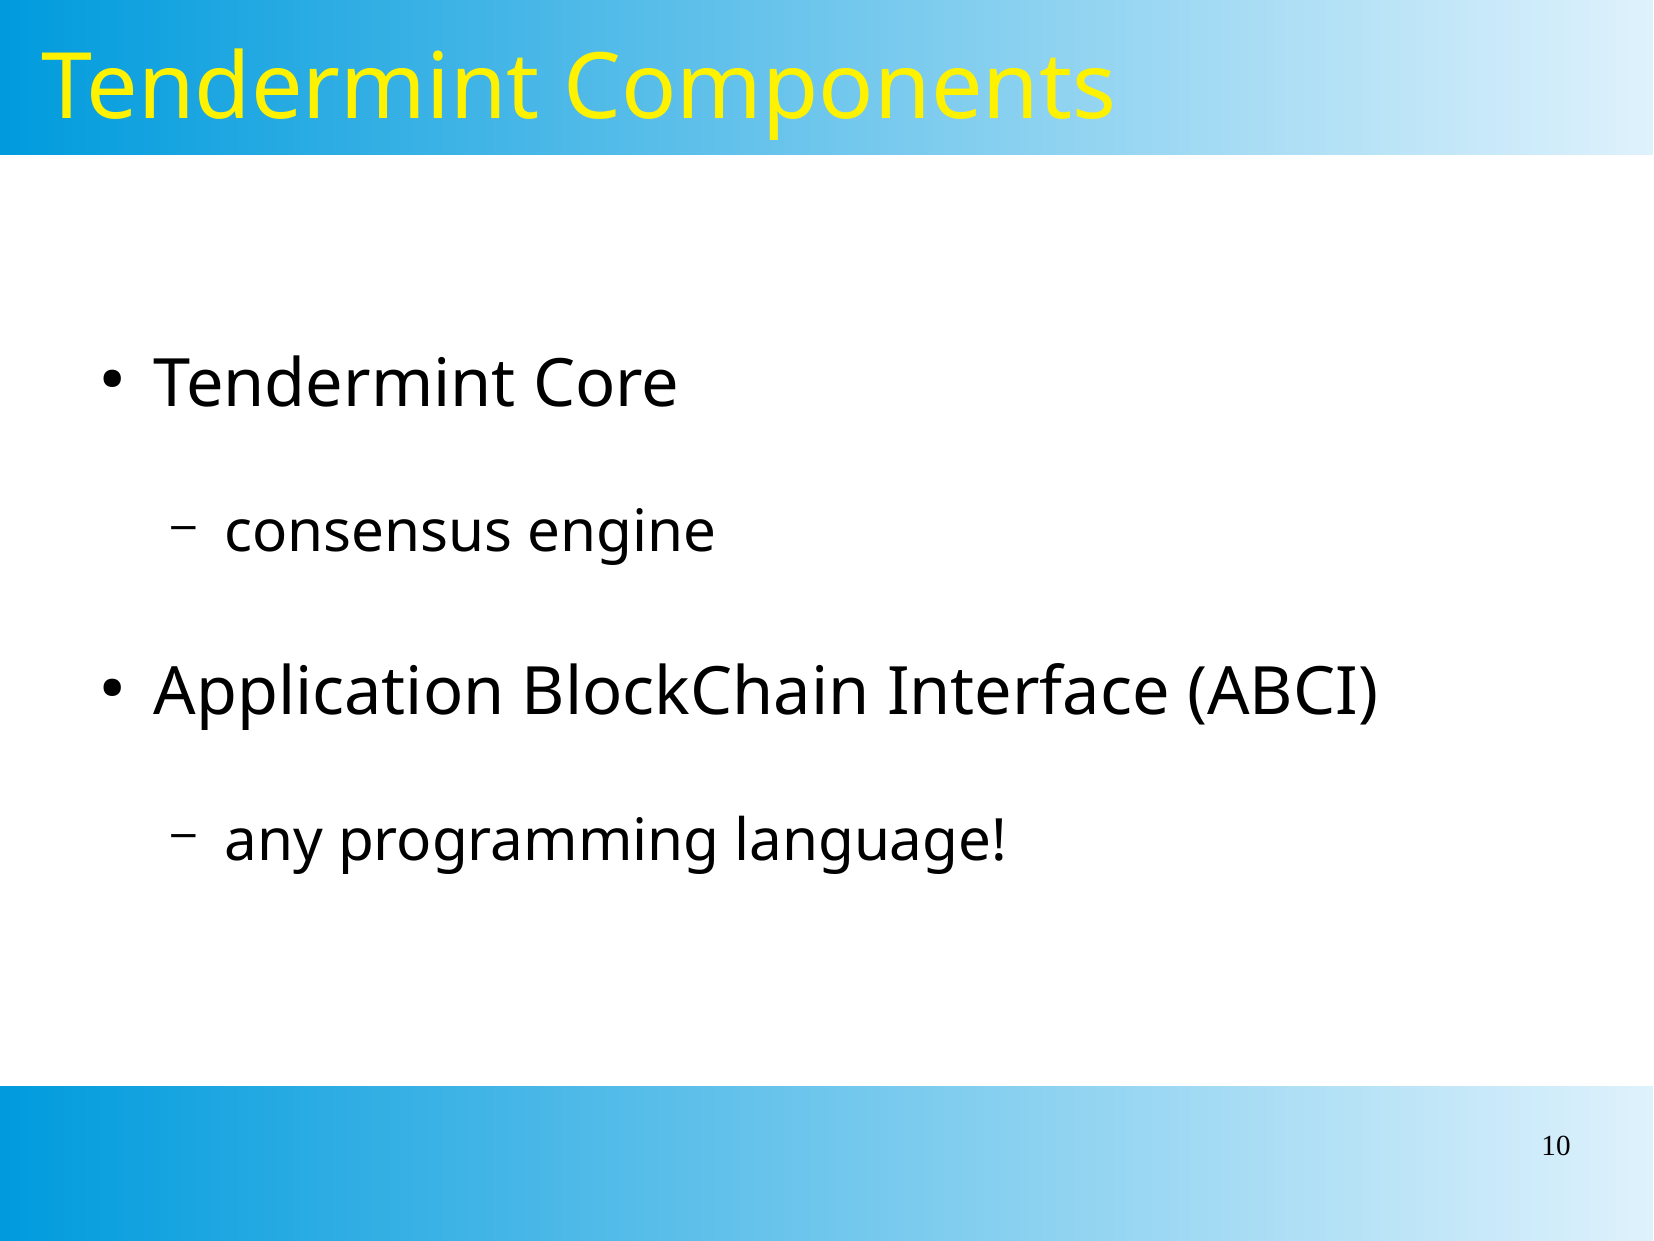

# Tendermint Components
Tendermint Core
consensus engine
Application BlockChain Interface (ABCI)
any programming language!
10